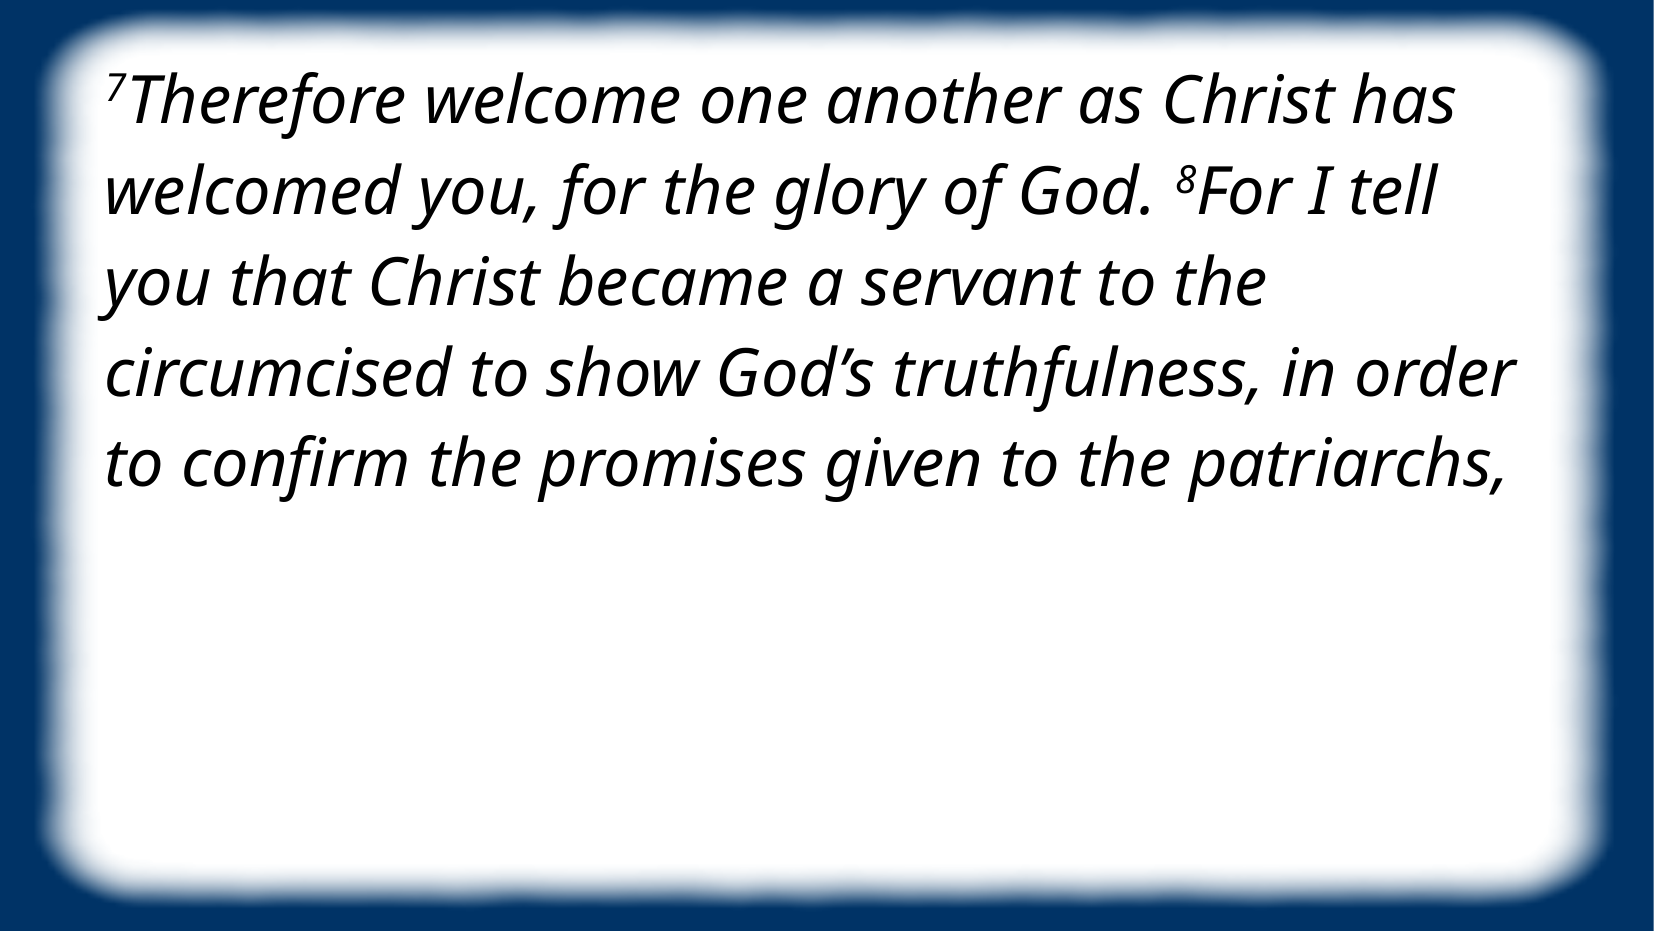

7Therefore welcome one another as Christ has welcomed you, for the glory of God. 8For I tell you that Christ became a servant to the circumcised to show God’s truthfulness, in order to confirm the promises given to the patriarchs,